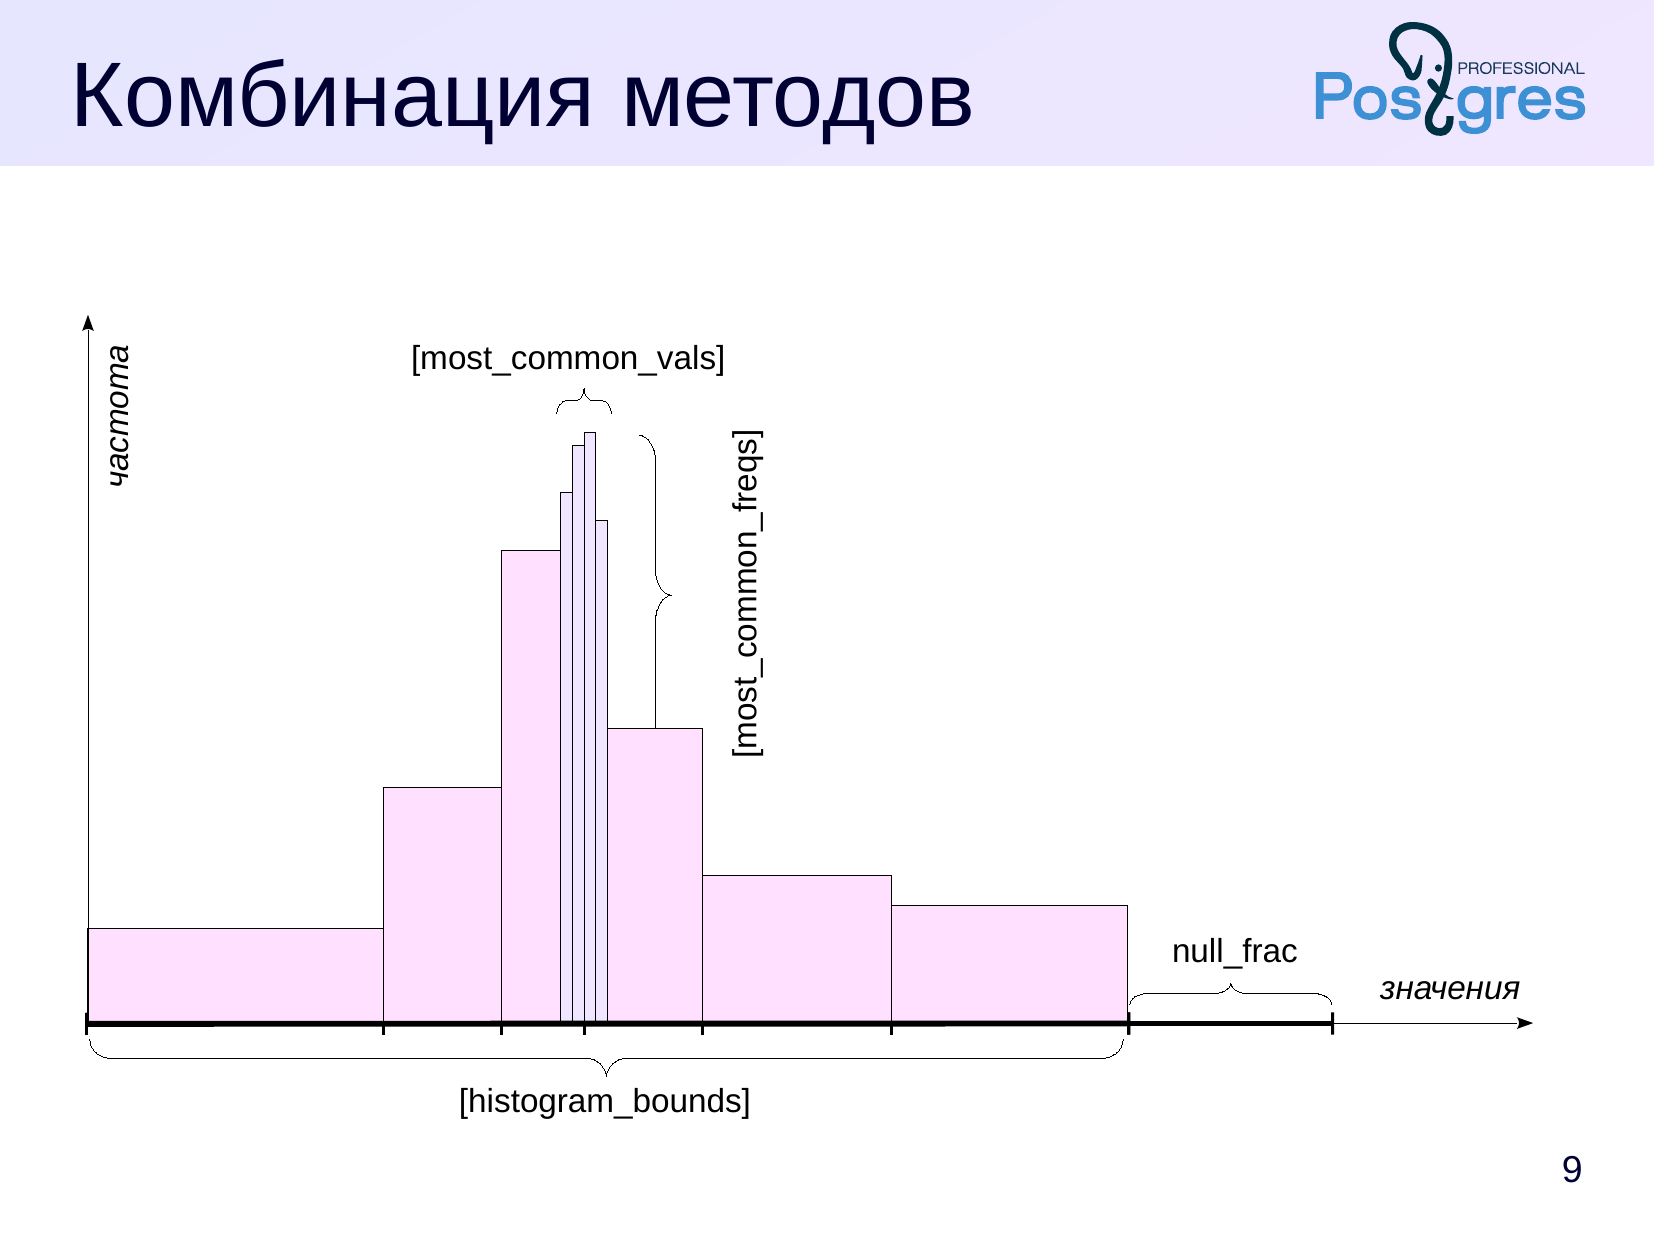

# Комбинация методов
[most_common_vals]
частота
[most_common_freqs]
null_frac
значения
[histogram_bounds]